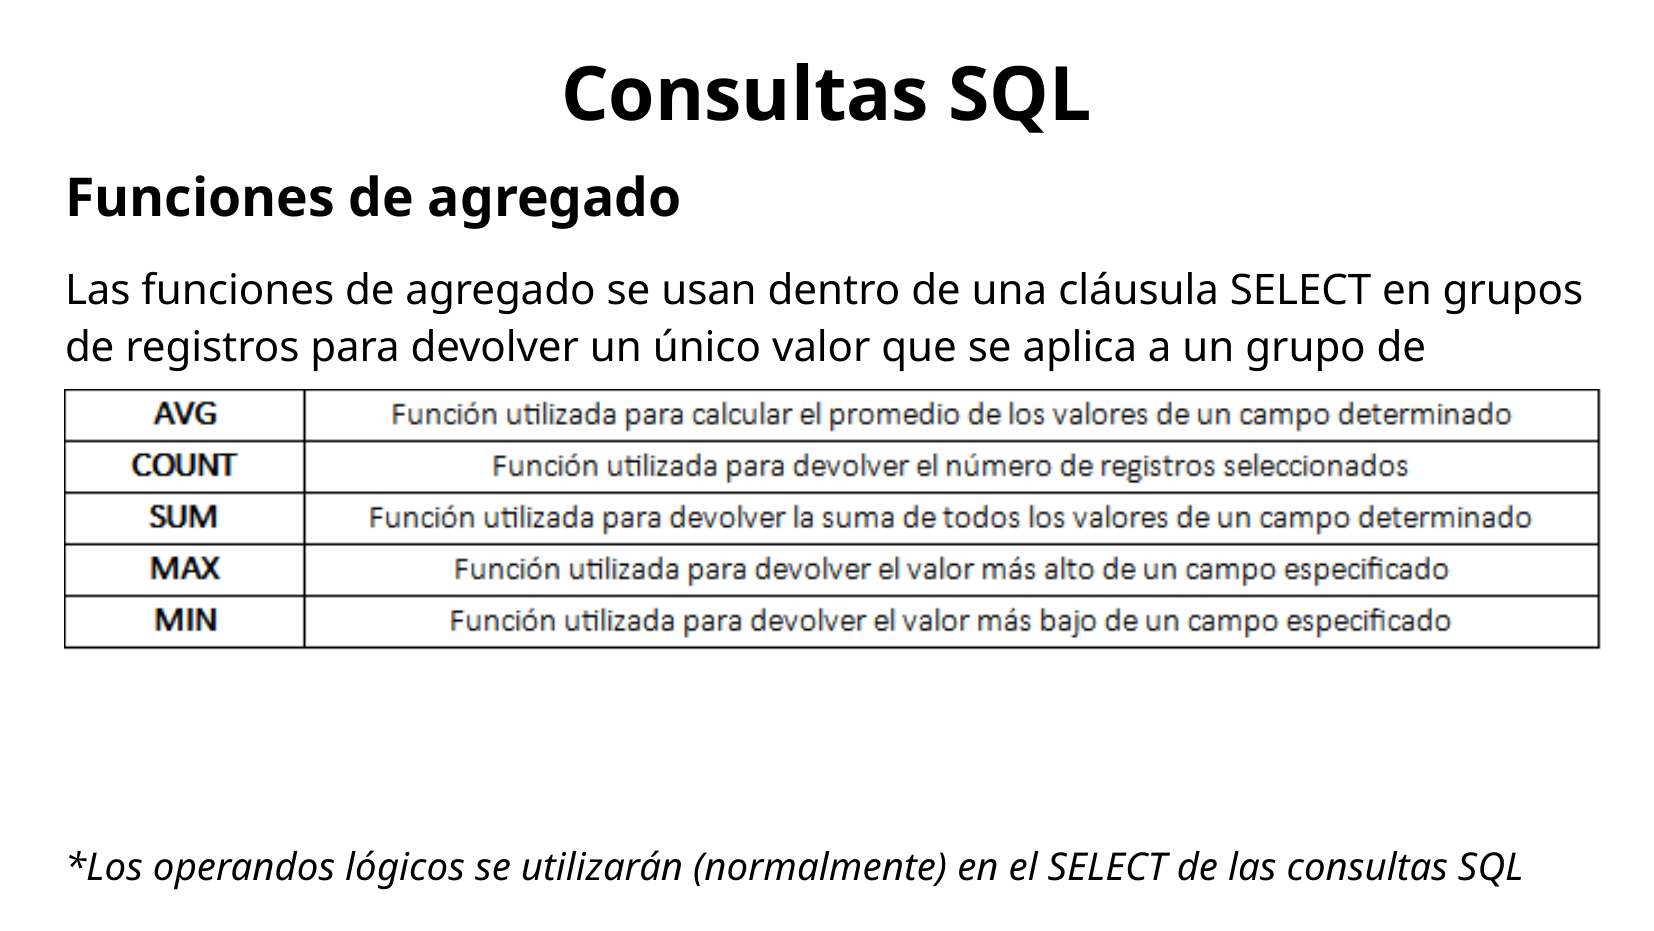

# Consultas SQL
Funciones de agregado
Las funciones de agregado se usan dentro de una cláusula SELECT en grupos de registros para devolver un único valor que se aplica a un grupo de registros.
*Los operandos lógicos se utilizarán (normalmente) en el SELECT de las consultas SQL